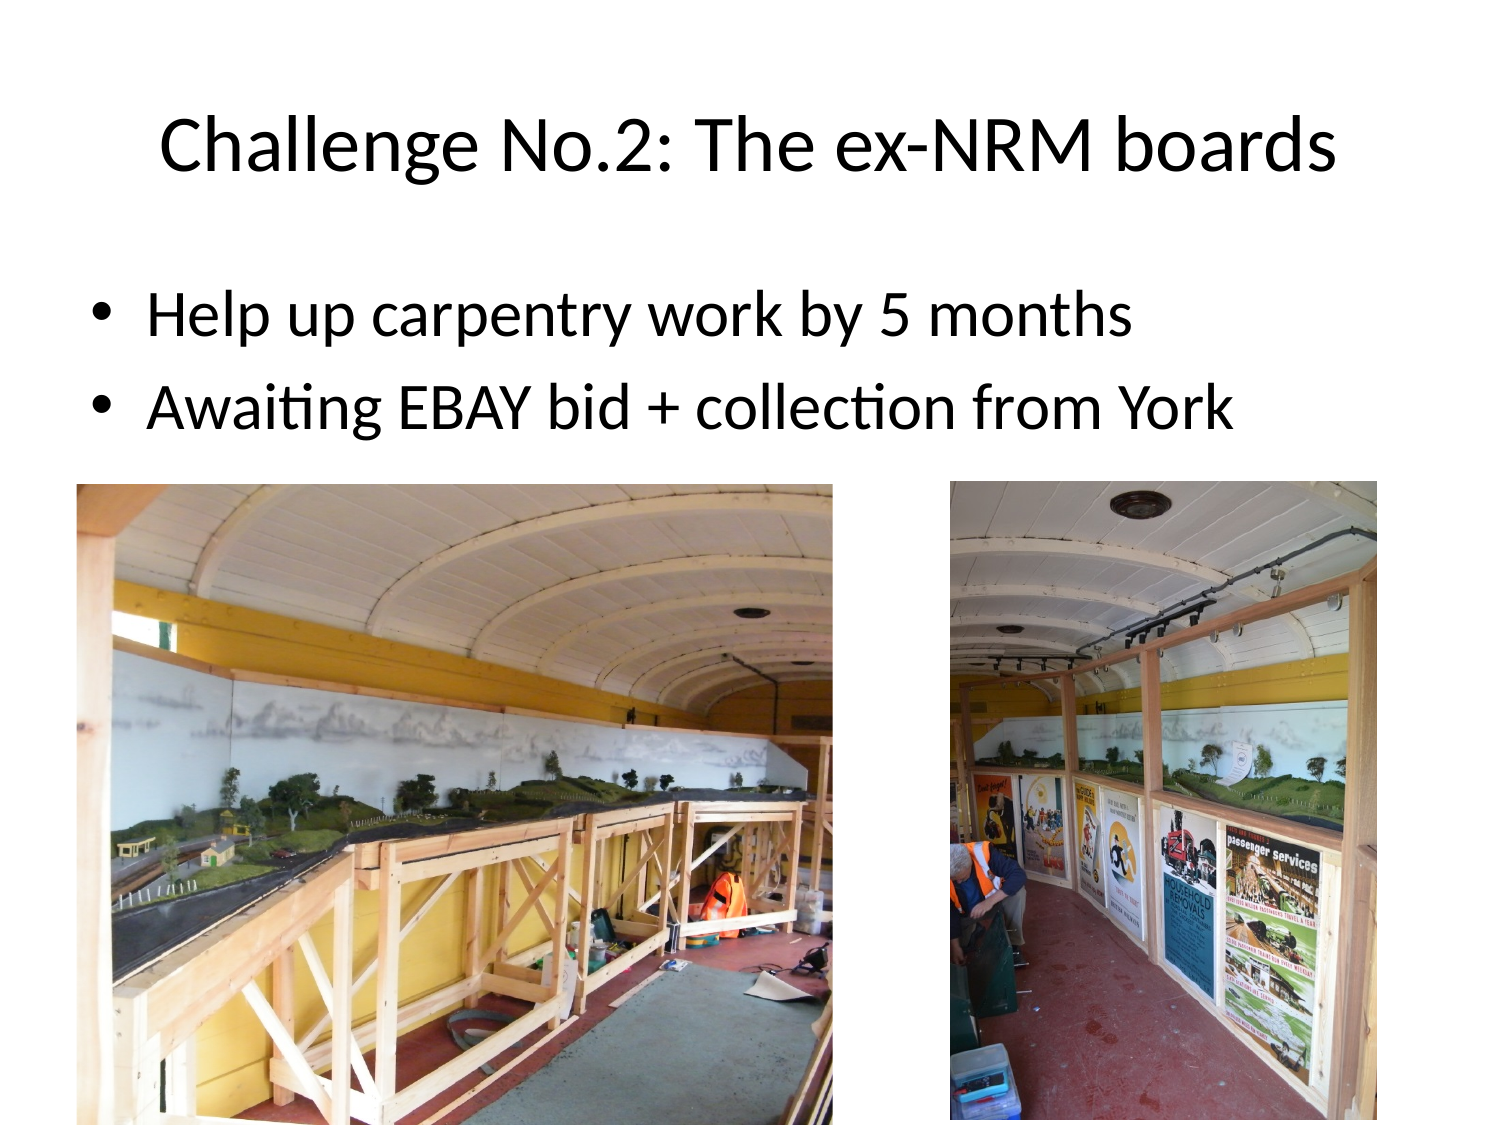

# Challenge No.2: The ex-NRM boards
Help up carpentry work by 5 months
Awaiting EBAY bid + collection from York